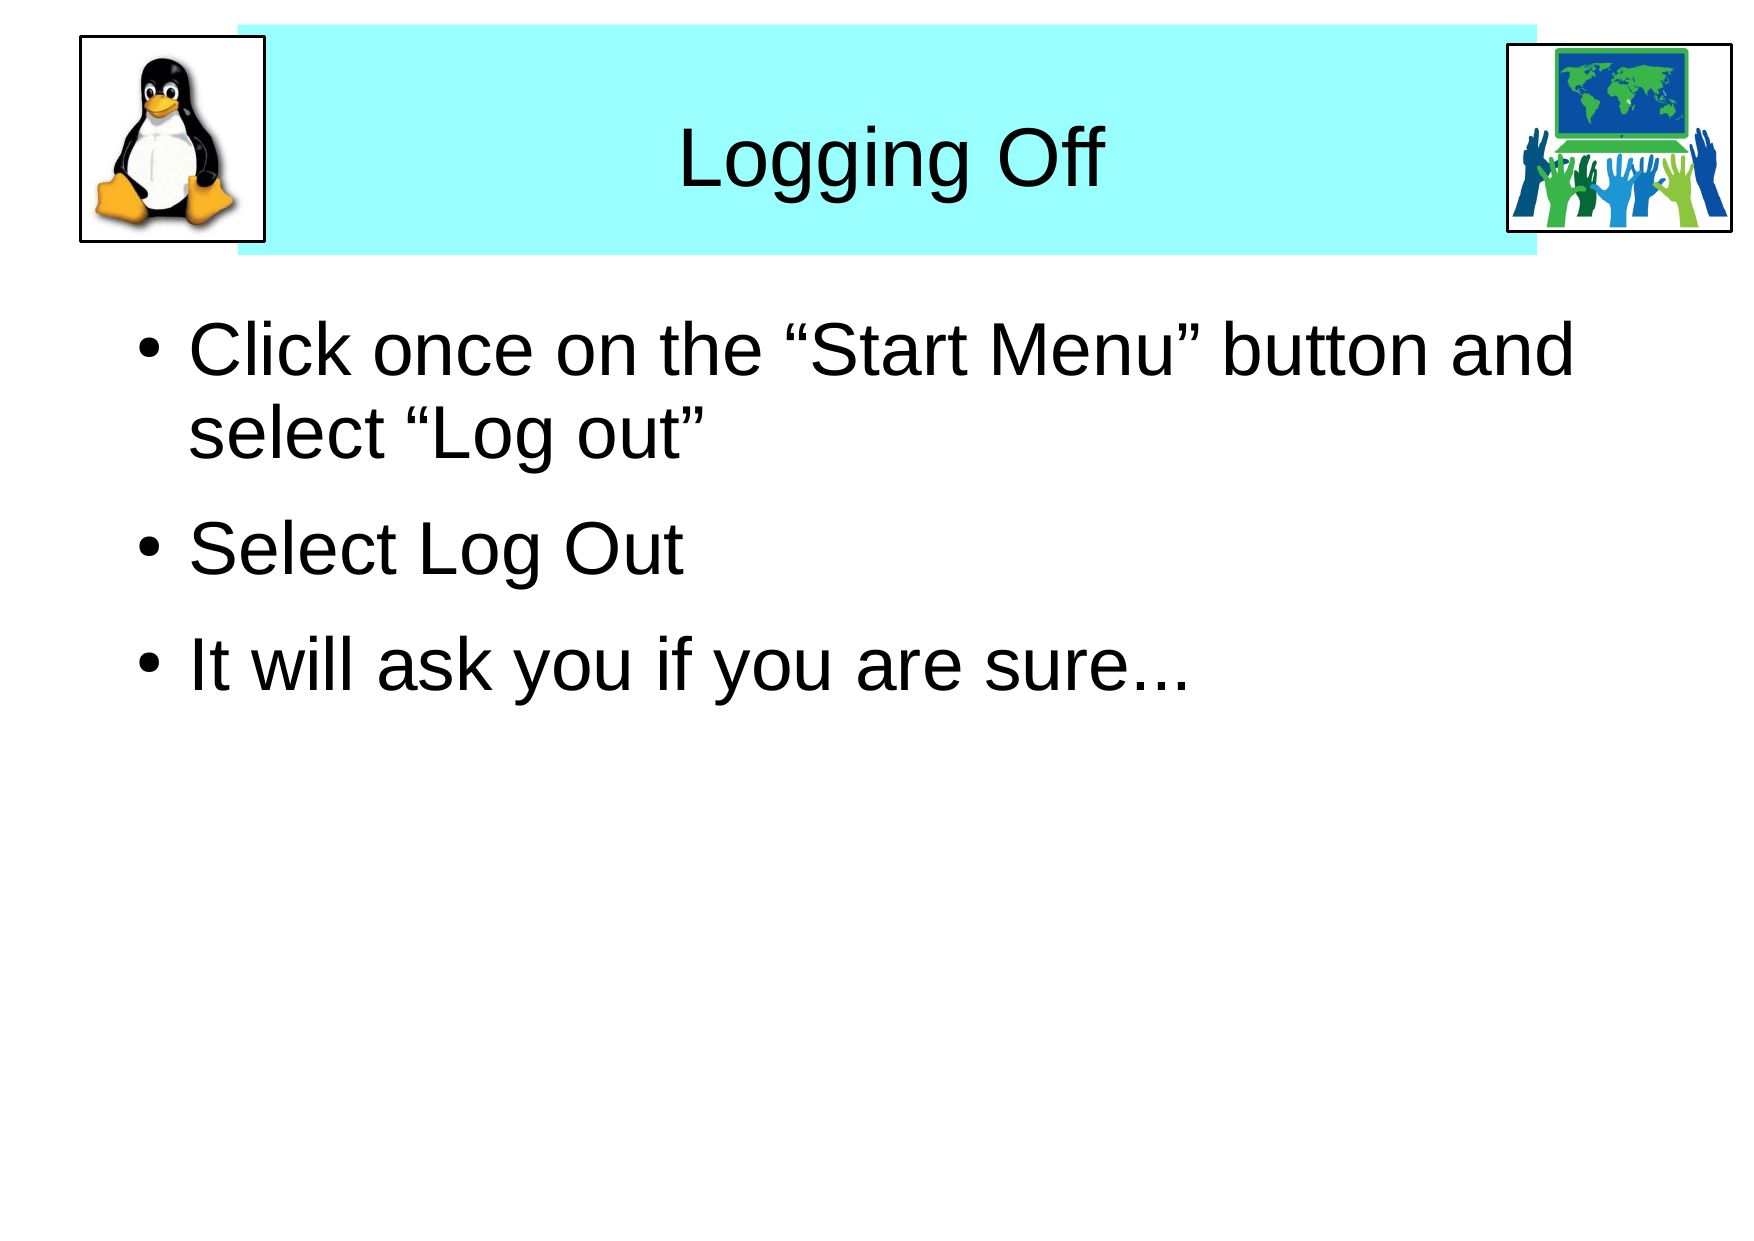

# Logging Off
Click once on the “Start Menu” button and select “Log out”
Select Log Out
It will ask you if you are sure...